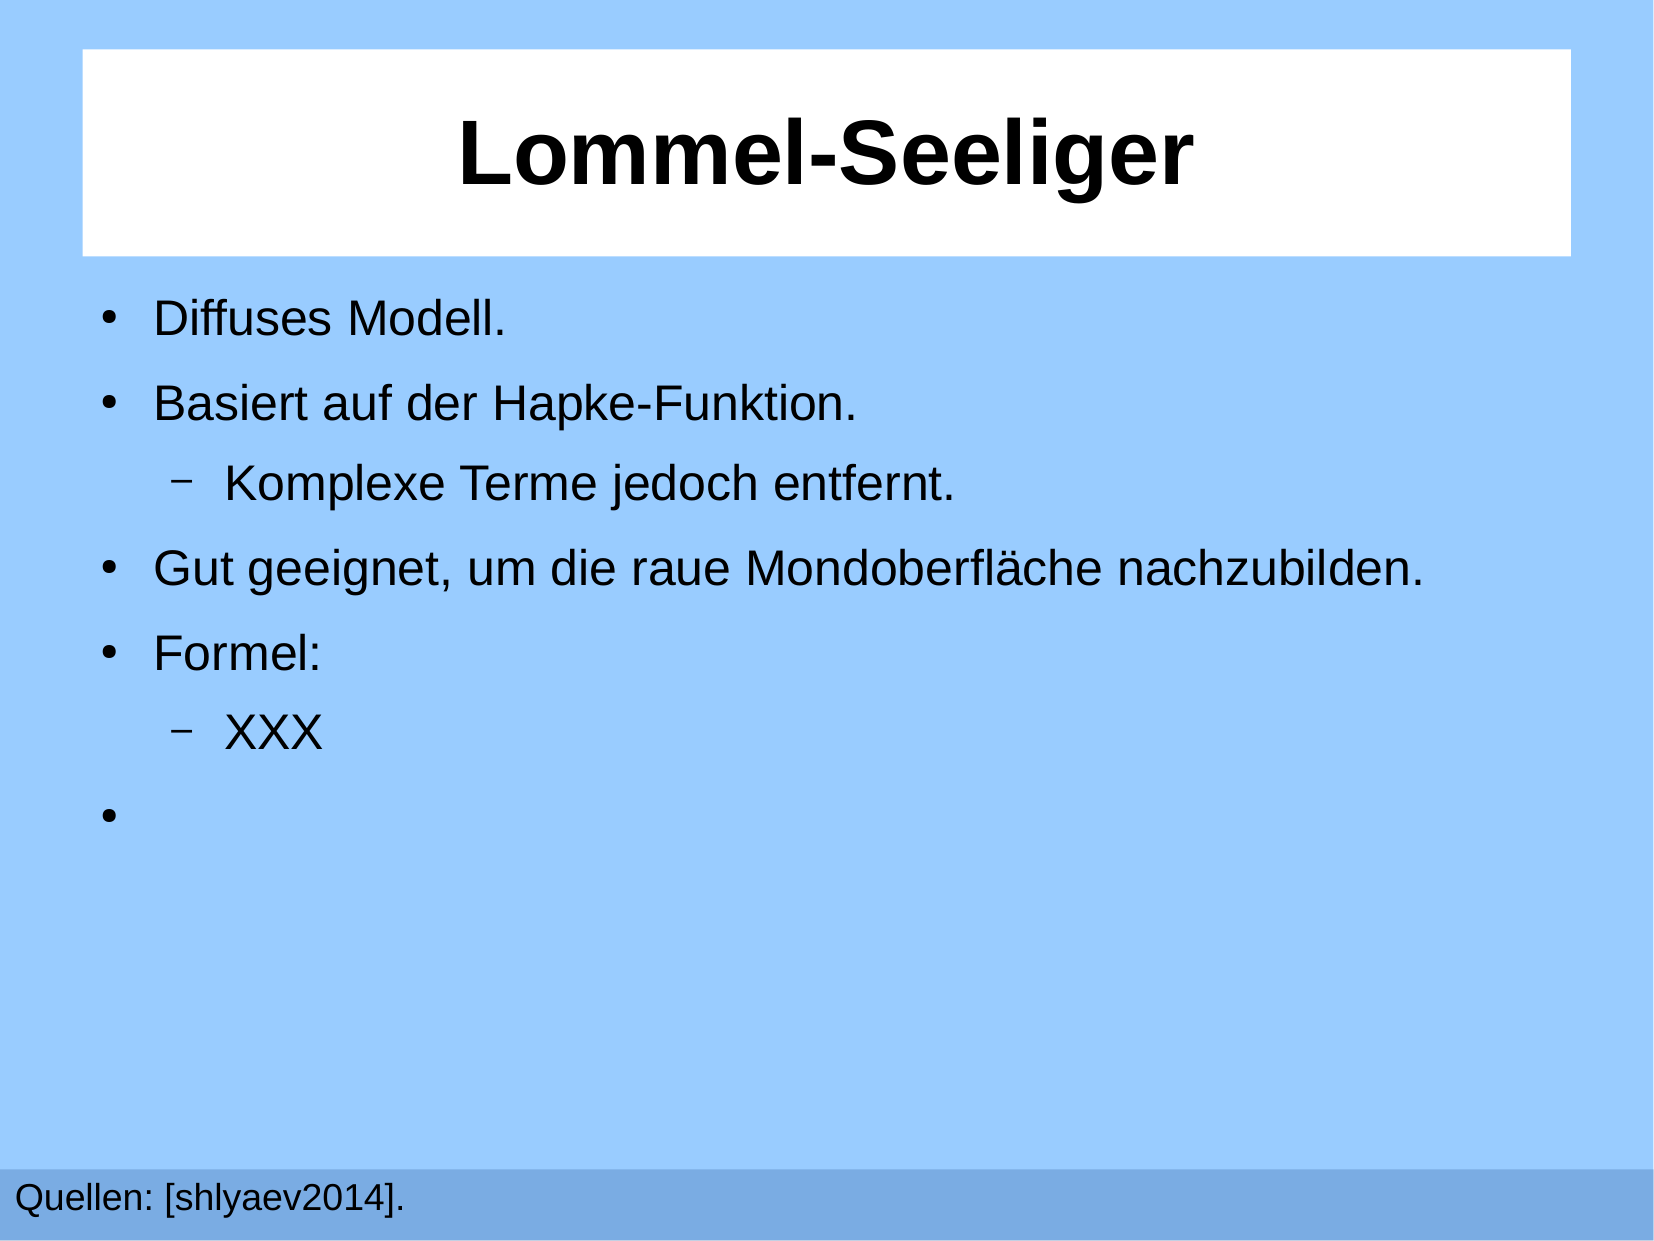

# Lommel-Seeliger
Diffuses Modell.
Basiert auf der Hapke-Funktion.
Komplexe Terme jedoch entfernt.
Gut geeignet, um die raue Mondoberfläche nachzubilden.
Formel:
XXX
Quellen: [shlyaev2014].